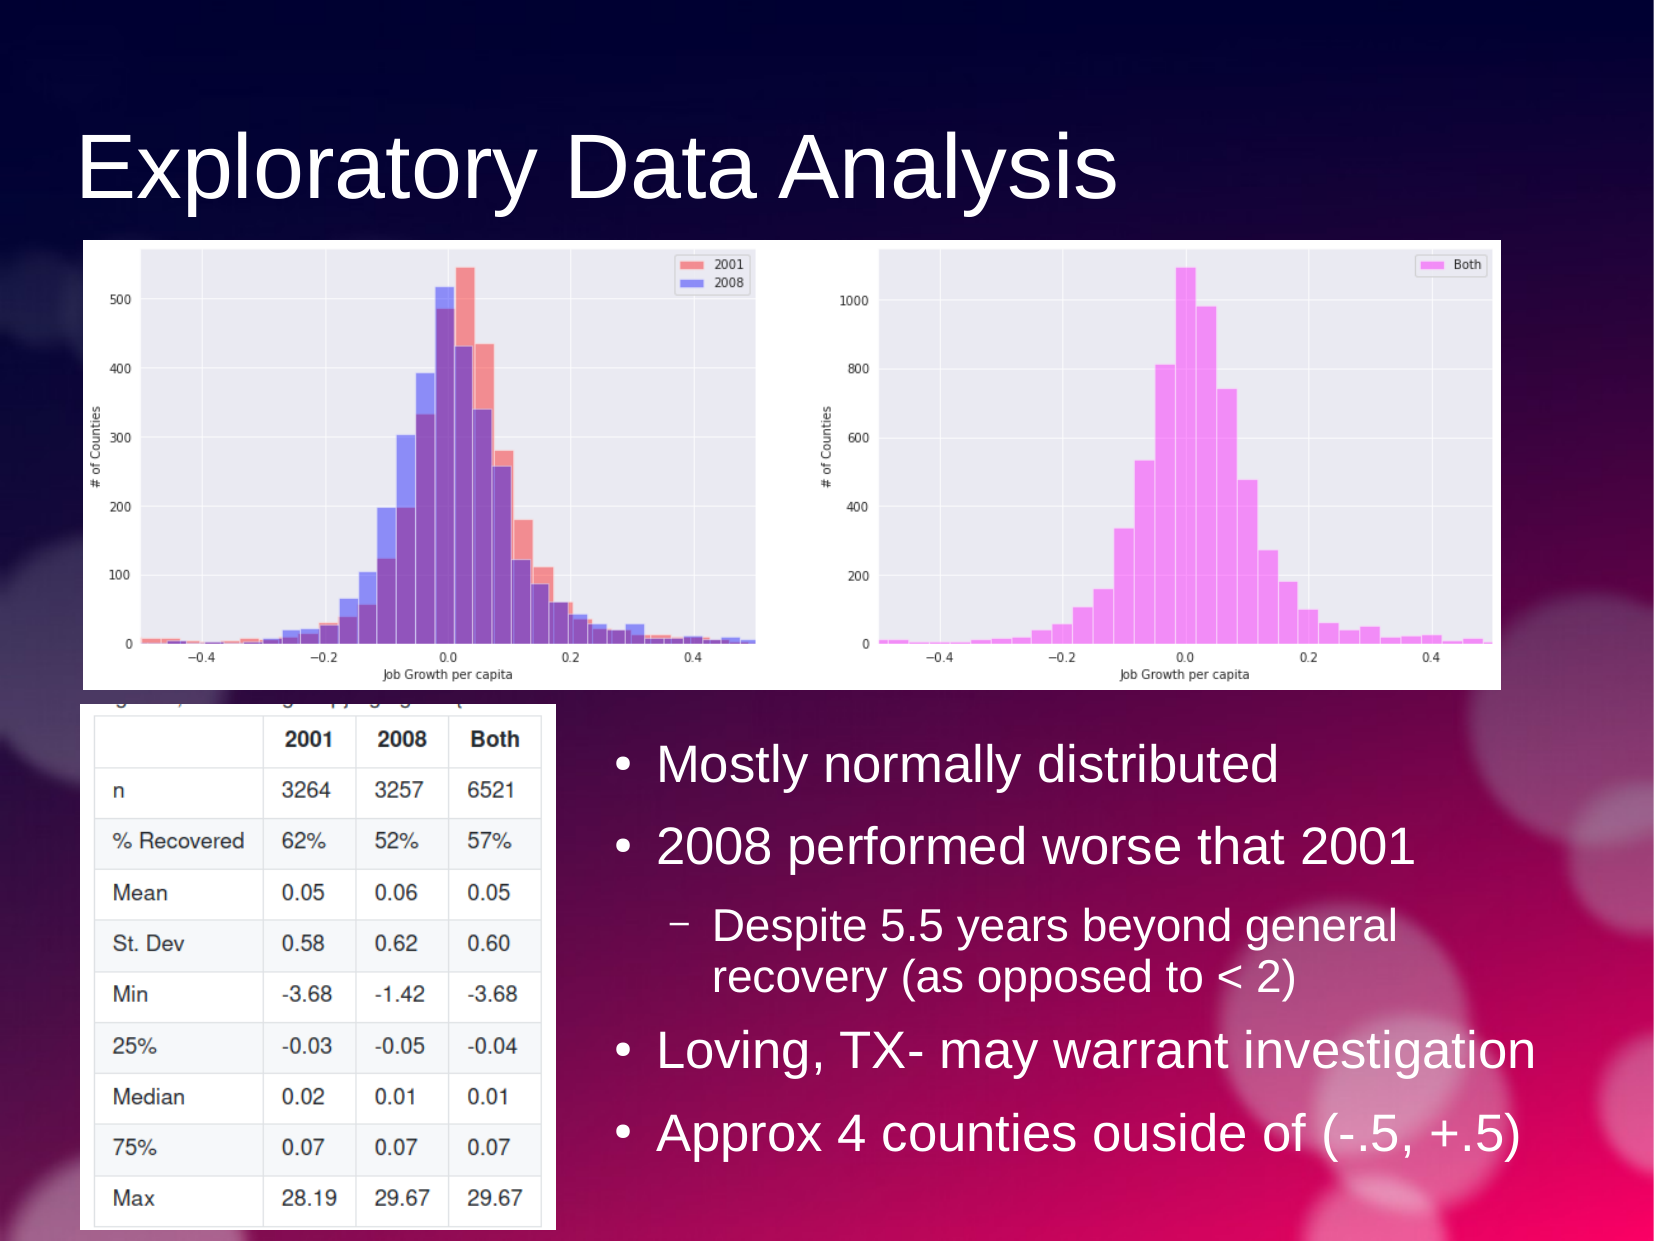

# Exploratory Data Analysis
Mostly normally distributed
2008 performed worse that 2001
Despite 5.5 years beyond general recovery (as opposed to < 2)
Loving, TX- may warrant investigation
Approx 4 counties ouside of (-.5, +.5)